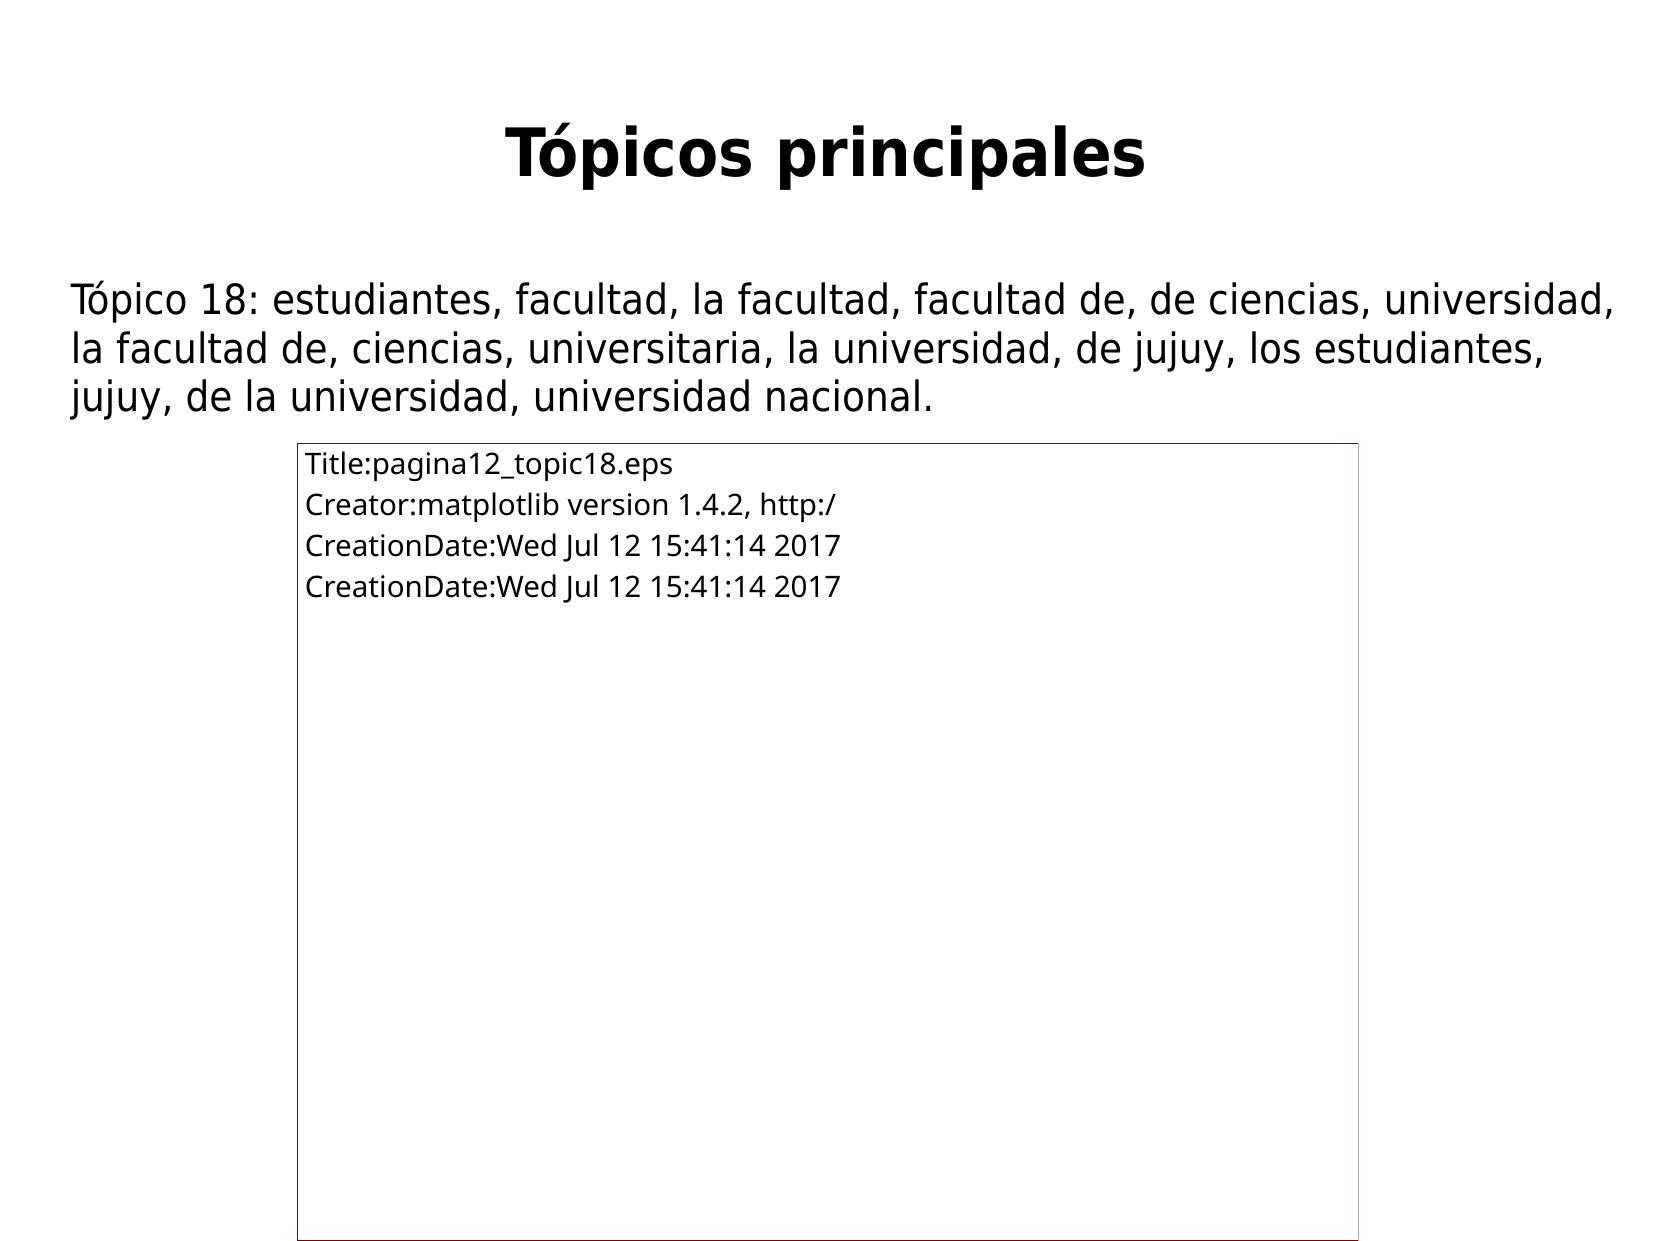

# Tópicos principales
Tópico 18: estudiantes, facultad, la facultad, facultad de, de ciencias, universidad, la facultad de, ciencias, universitaria, la universidad, de jujuy, los estudiantes, jujuy, de la universidad, universidad nacional.